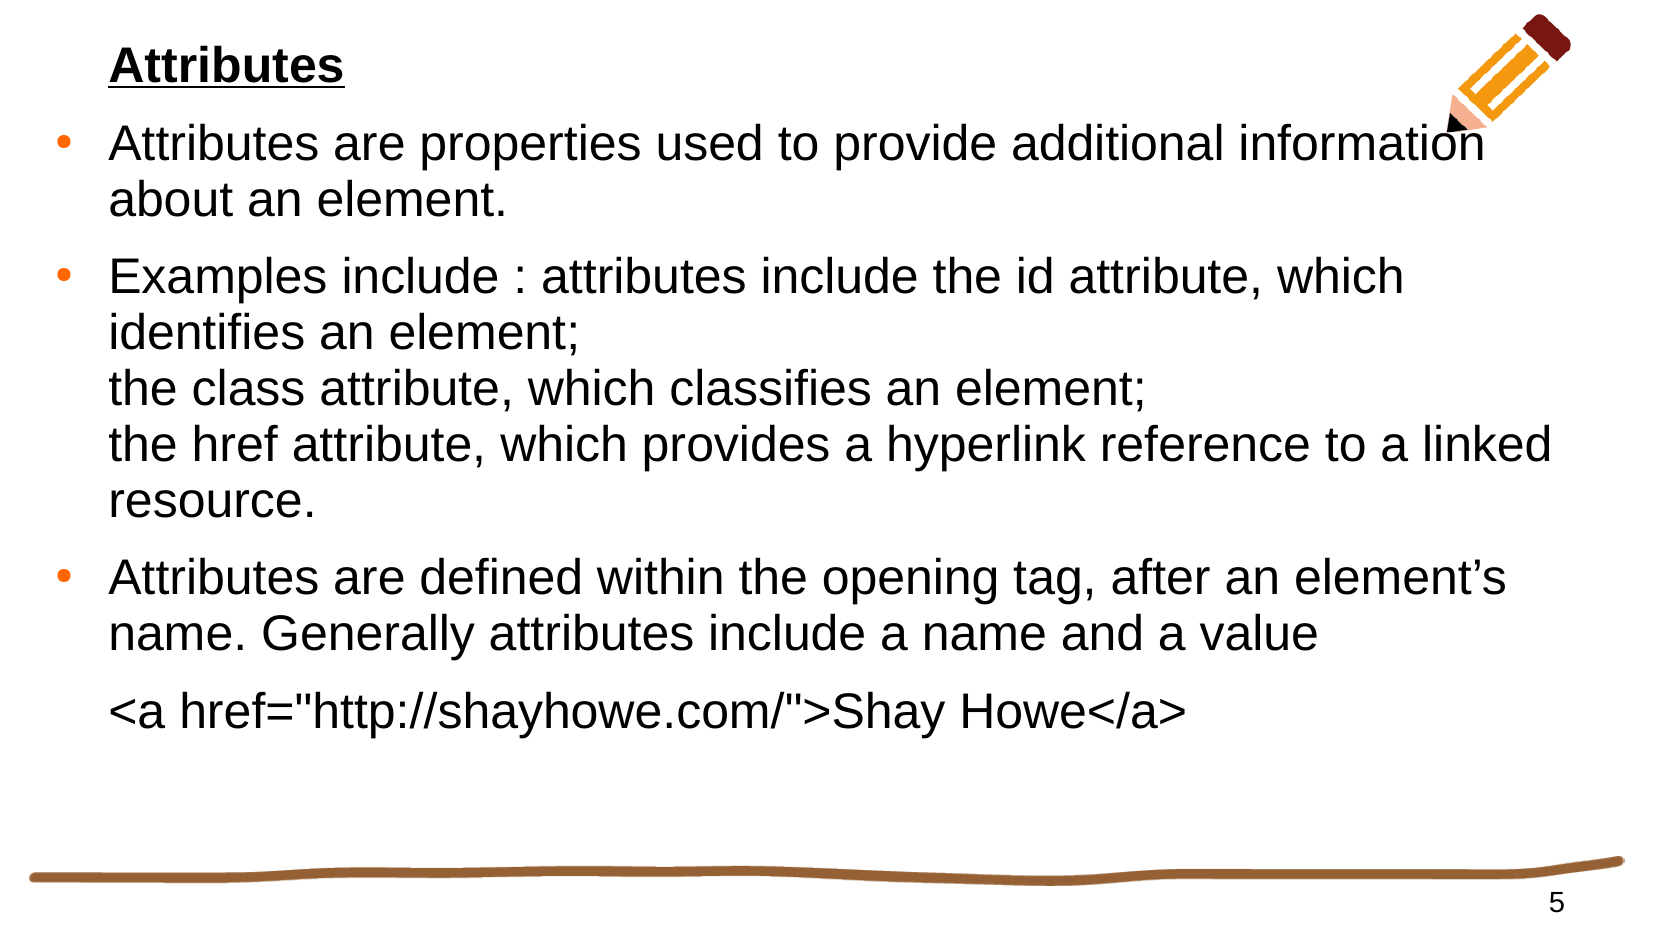

# Attributes
Attributes are properties used to provide additional information about an element.
Examples include : attributes include the id attribute, which identifies an element;
the class attribute, which classifies an element;
the href attribute, which provides a hyperlink reference to a linked resource.
Attributes are defined within the opening tag, after an element’s name. Generally attributes include a name and a value
<a href="http://shayhowe.com/">Shay Howe</a>
5